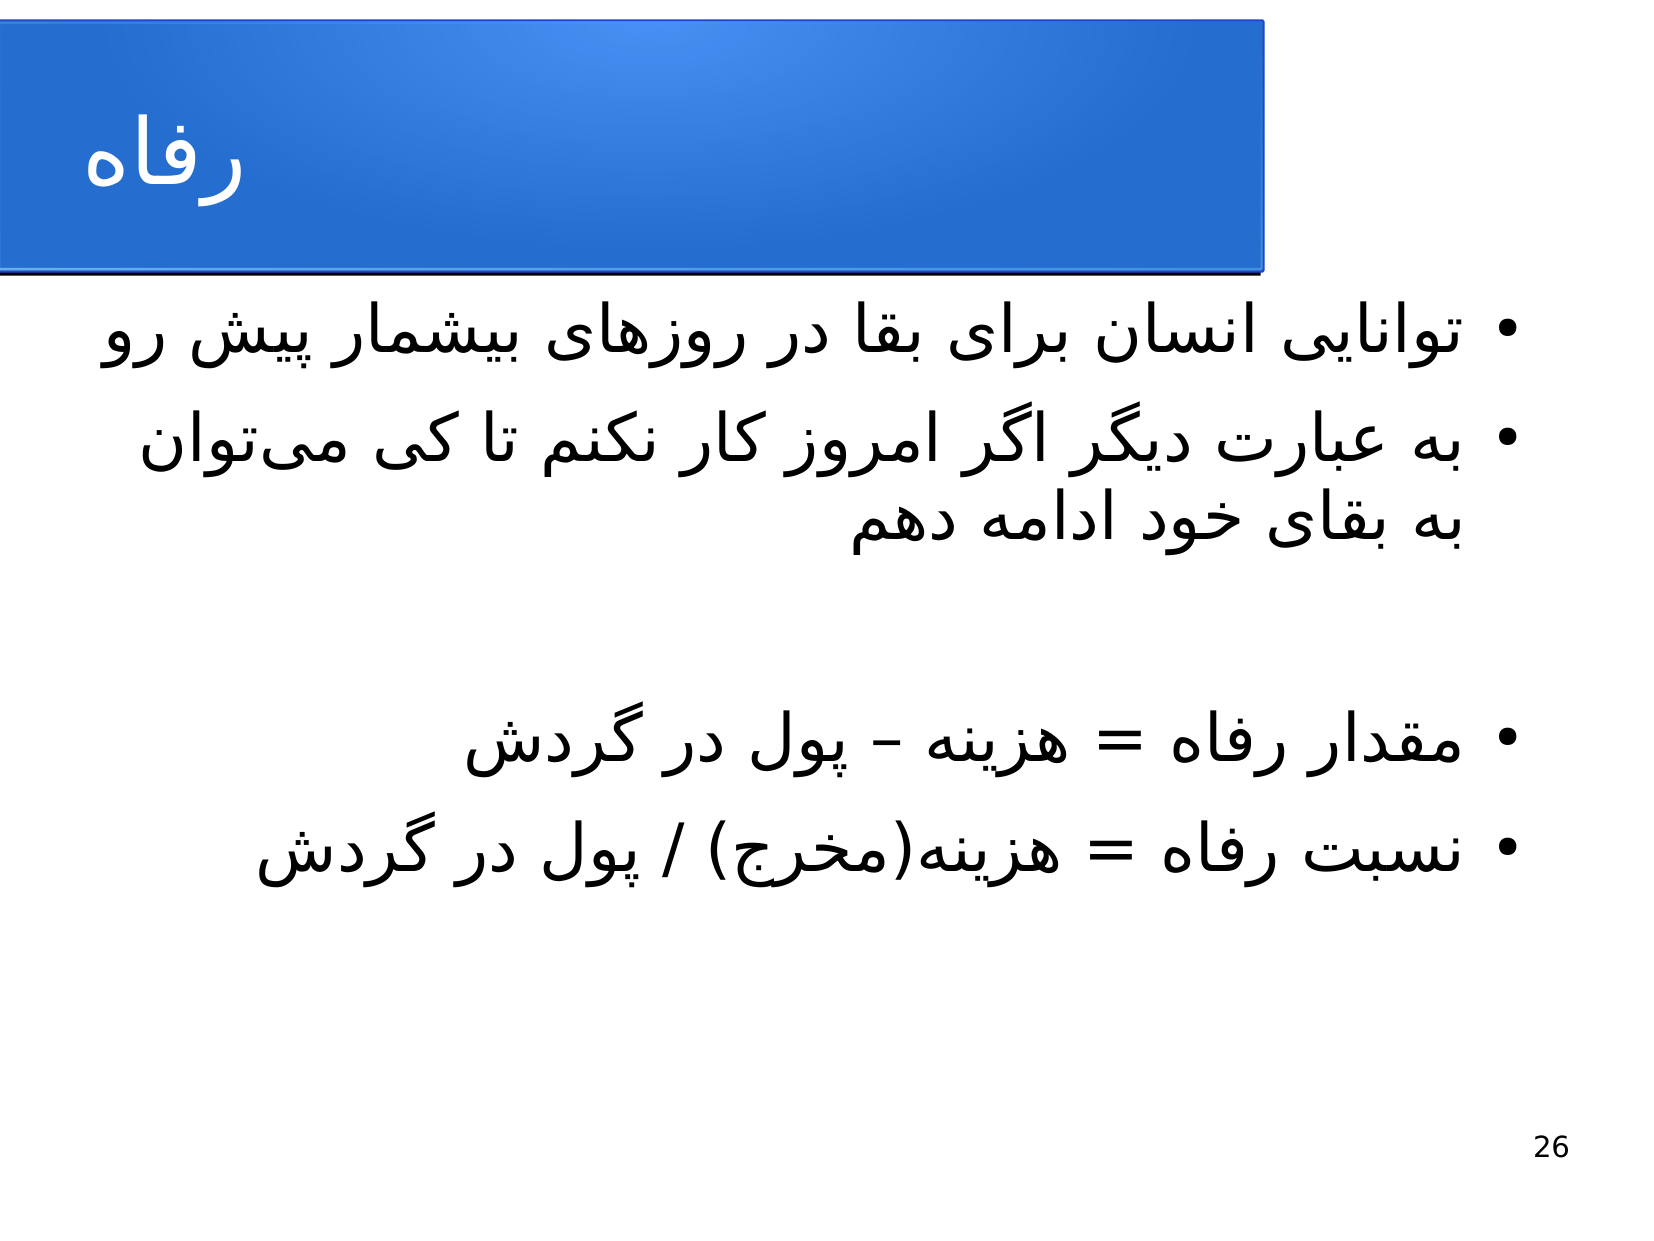

# رفاه
توانایی انسان برای بقا در روزهای بیشمار پیش رو
به عبارت دیگر اگر امروز کار نکنم تا کی می‌توان به بقای خود ادامه دهم
مقدار رفاه = هزینه – پول در گردش
نسبت رفاه = هزینه(مخرج) / پول در گردش
26